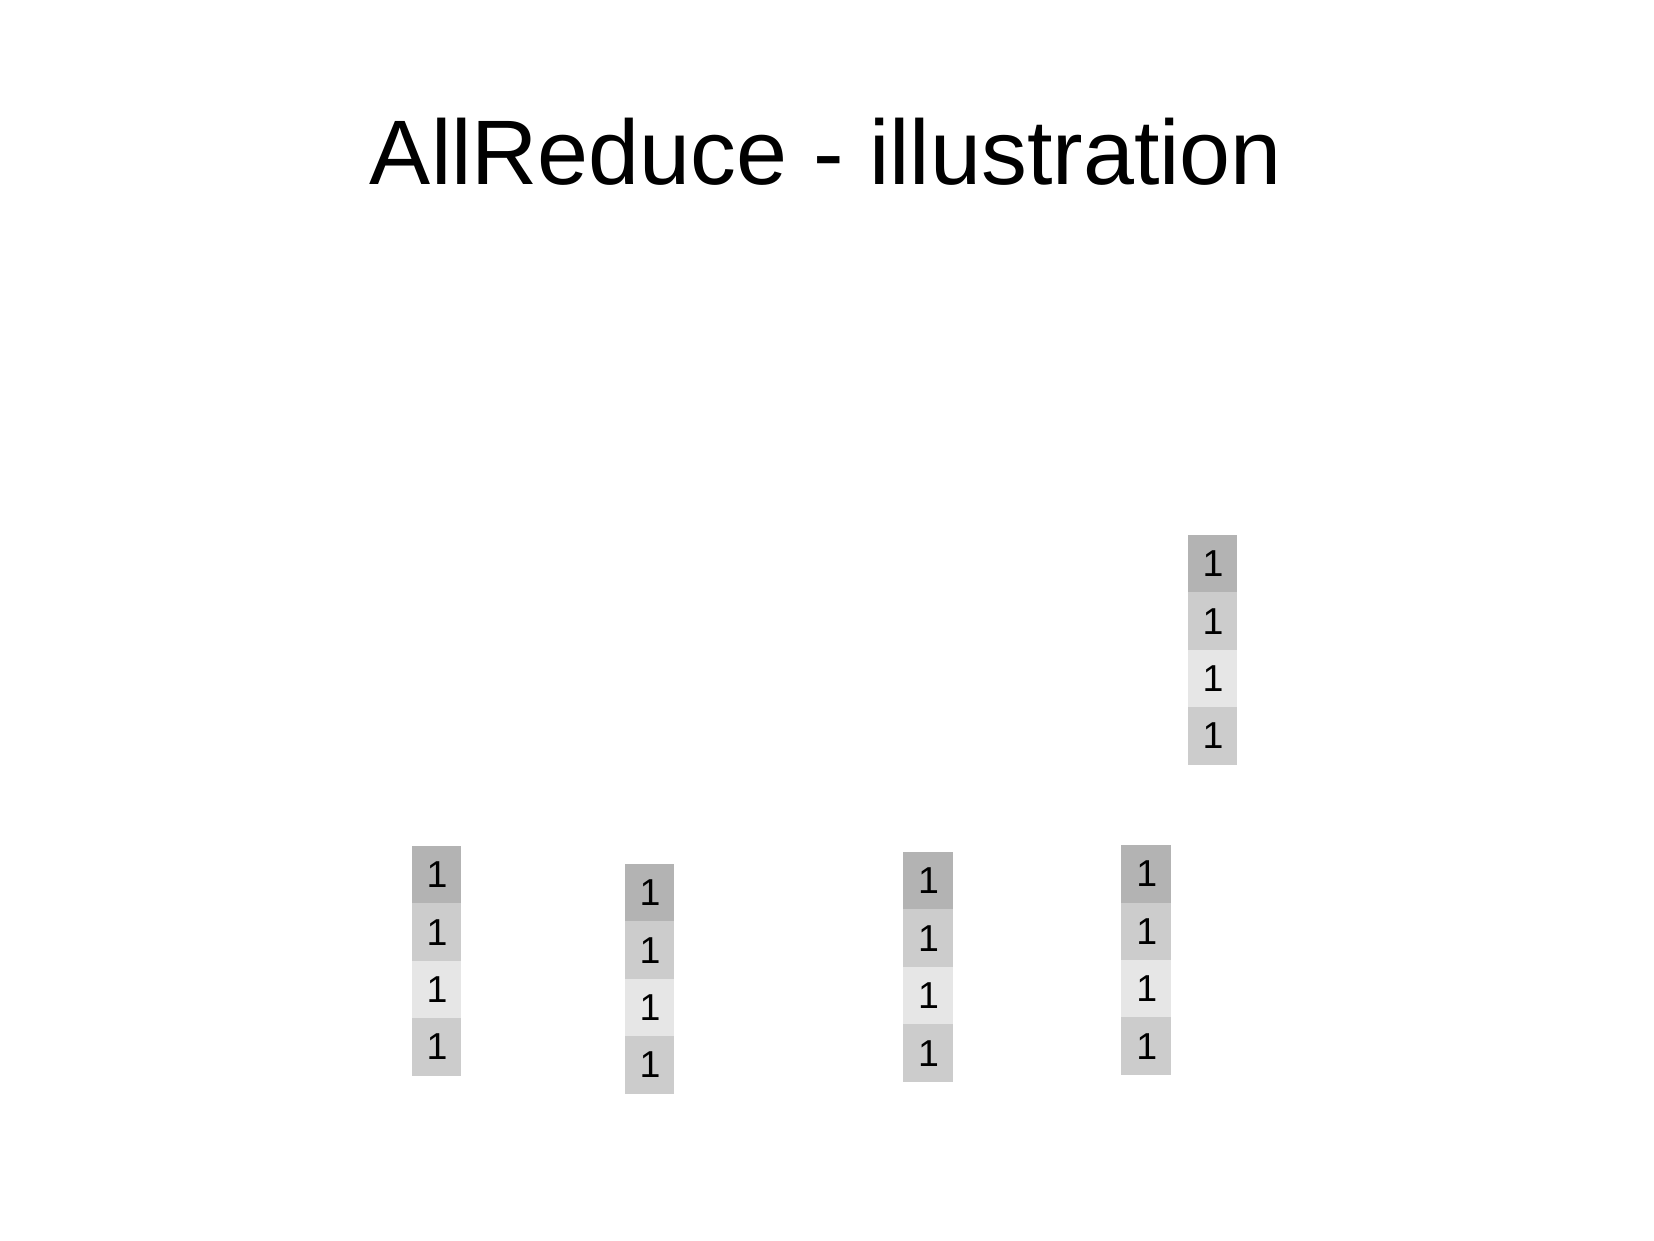

# AllReduce - illustration
| 1 |
| --- |
| 1 |
| 1 |
| 1 |
| 1 |
| --- |
| 1 |
| 1 |
| 1 |
| 1 |
| --- |
| 1 |
| 1 |
| 1 |
| 1 |
| --- |
| 1 |
| 1 |
| 1 |
| 1 |
| --- |
| 1 |
| 1 |
| 1 |